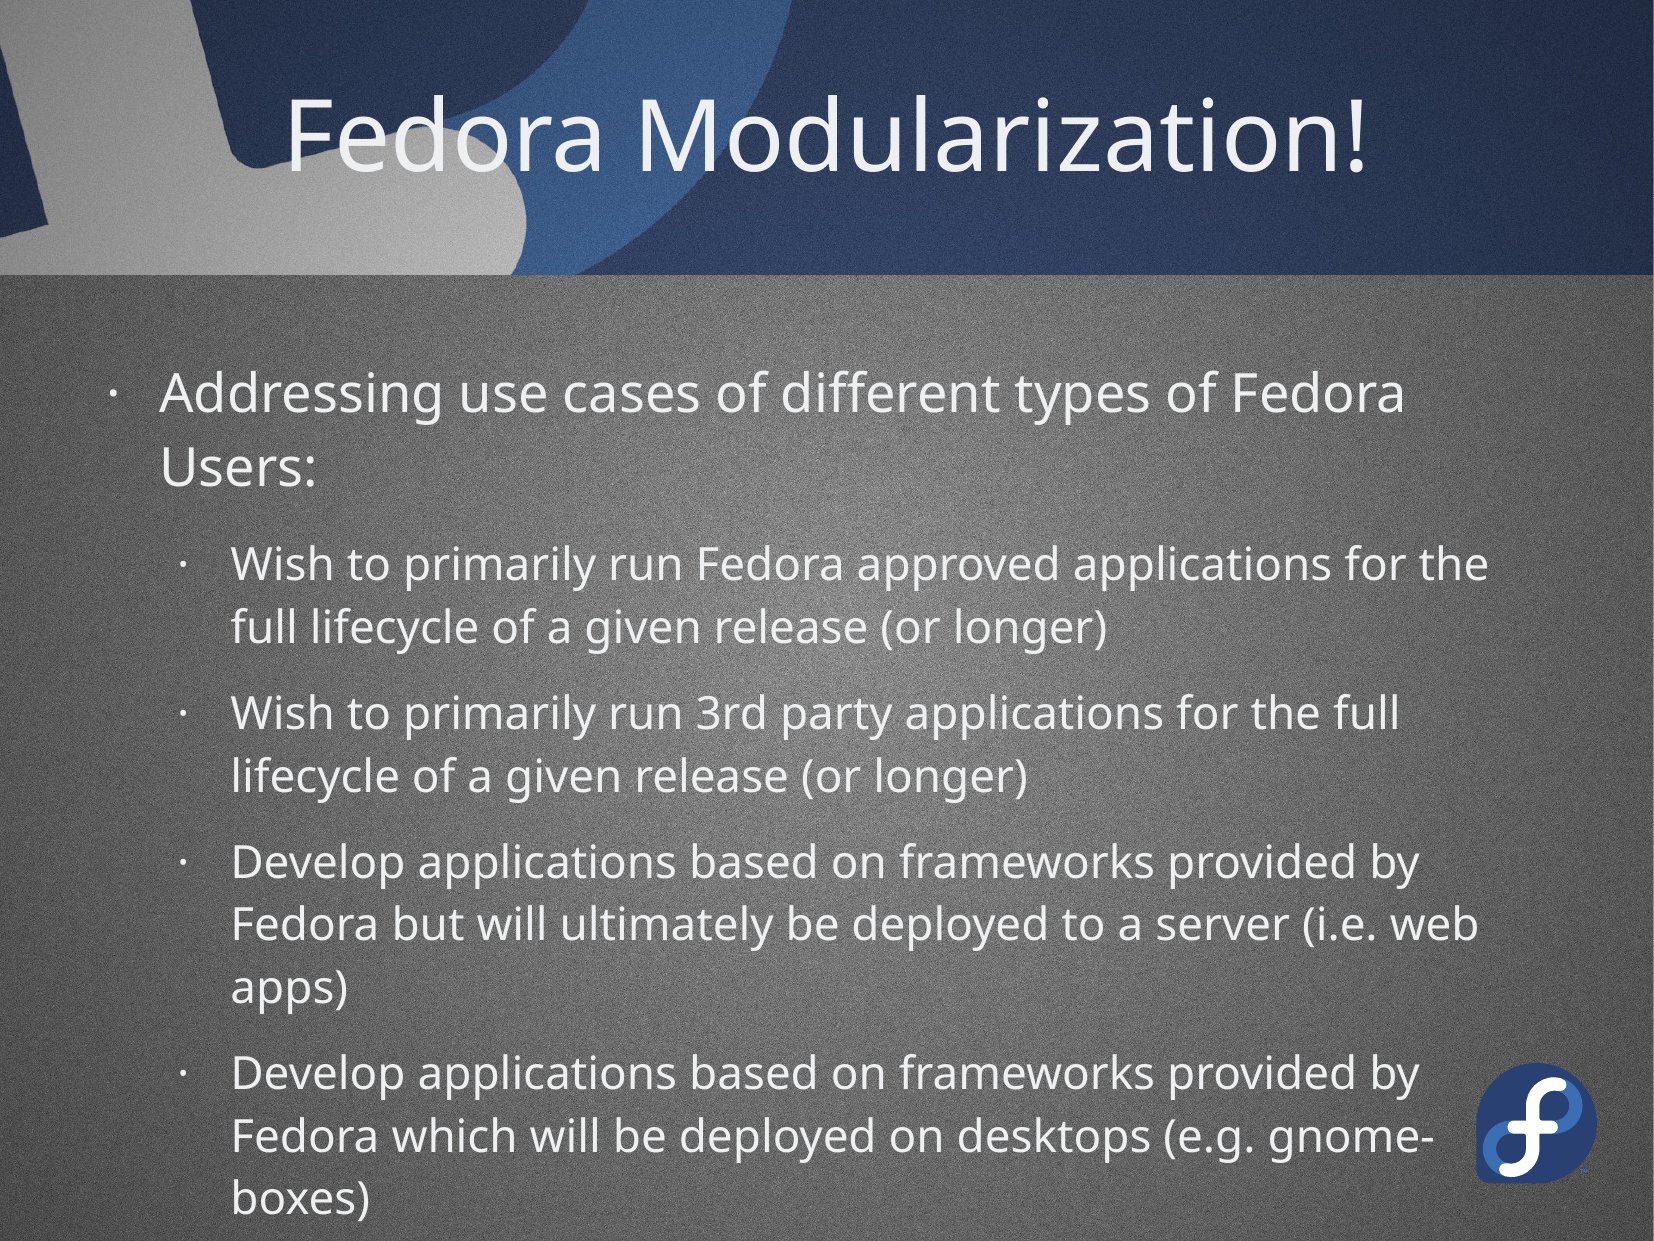

# Fedora Modularization!
Addressing use cases of different types of Fedora Users:
Wish to primarily run Fedora approved applications for the full lifecycle of a given release (or longer)
Wish to primarily run 3rd party applications for the full lifecycle of a given release (or longer)
Develop applications based on frameworks provided by Fedora but will ultimately be deployed to a server (i.e. web apps)
Develop applications based on frameworks provided by Fedora which will be deployed on desktops (e.g. gnome-boxes)
Develop components of Fedora itself or the frameworks Fedora provides (e.g. kernel, apache, python)